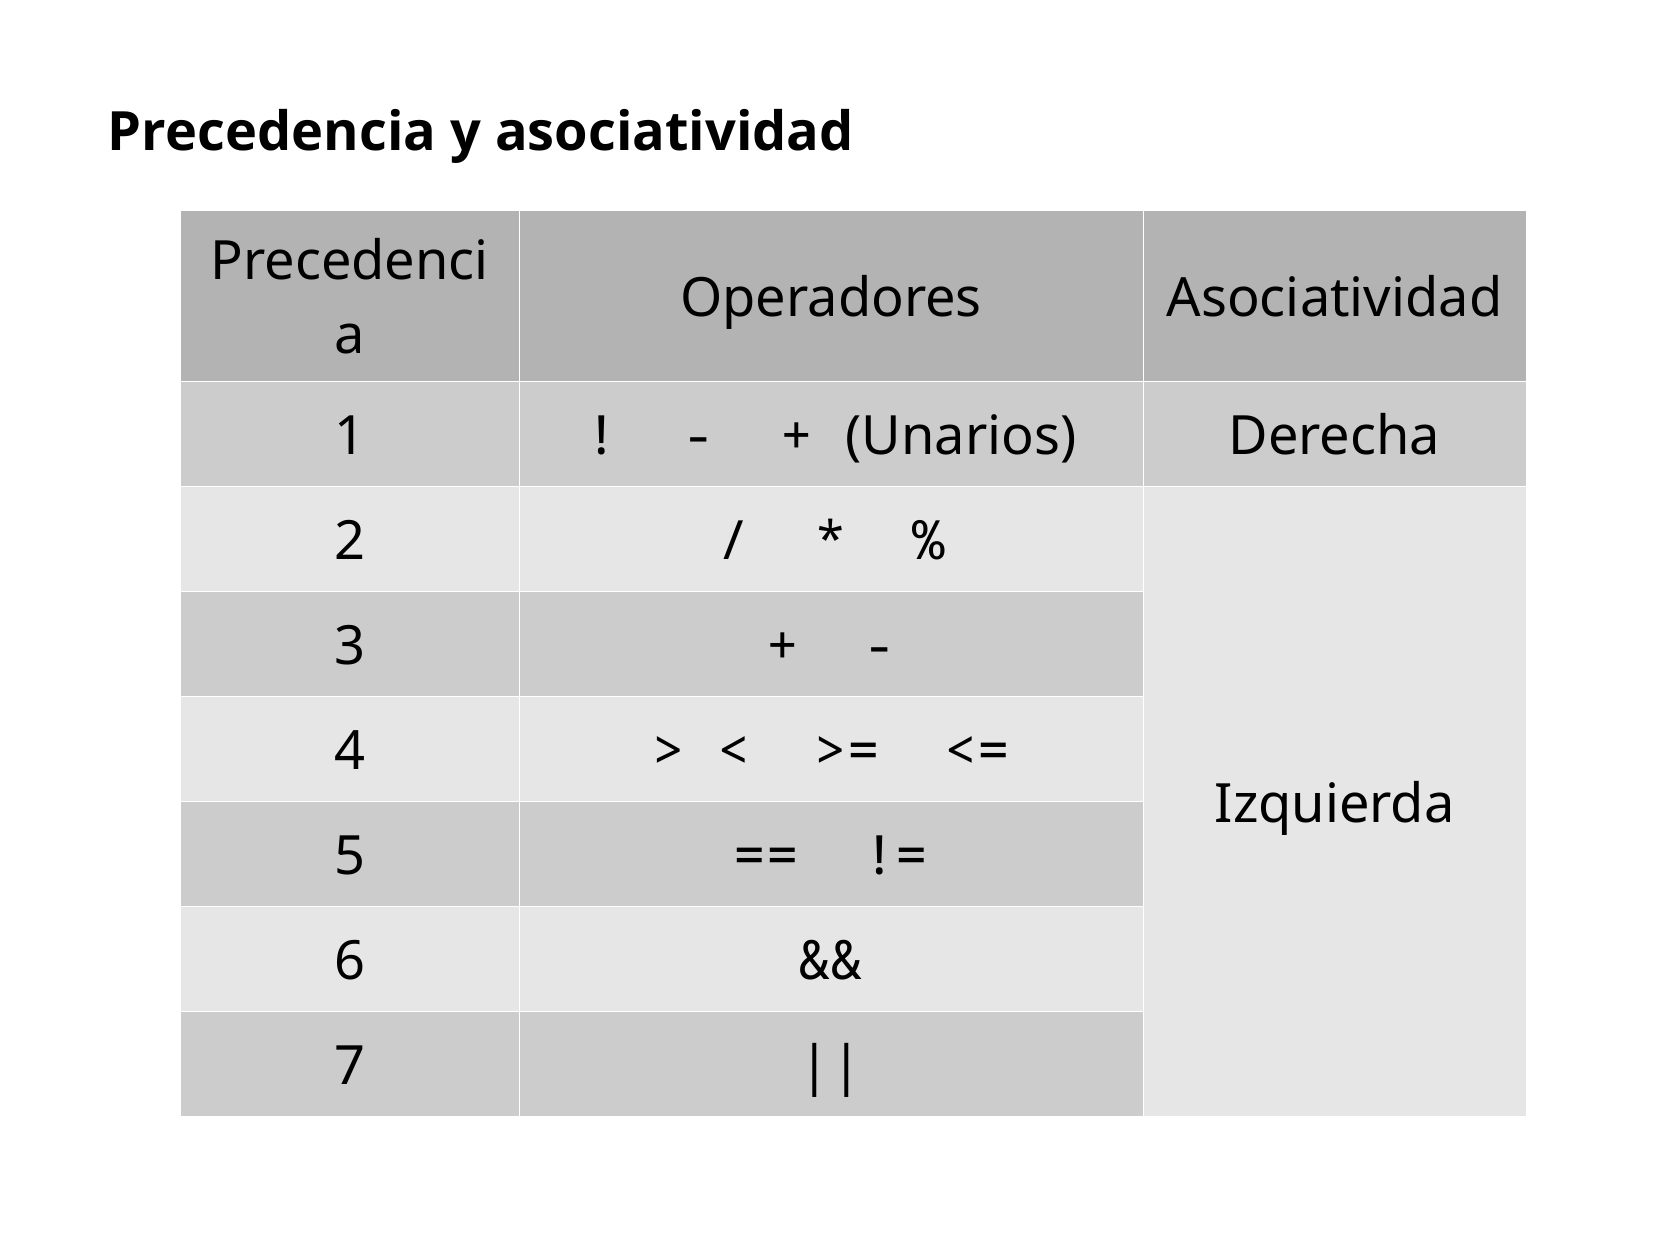

Precedencia y asociatividad
| Precedencia | Operadores | Asociatividad |
| --- | --- | --- |
| 1 | ! - + (Unarios) | Derecha |
| 2 | / \* % | Izquierda |
| 3 | + - | |
| 4 | > < >= <= | |
| 5 | == != | |
| 6 | && | |
| 7 | || | |